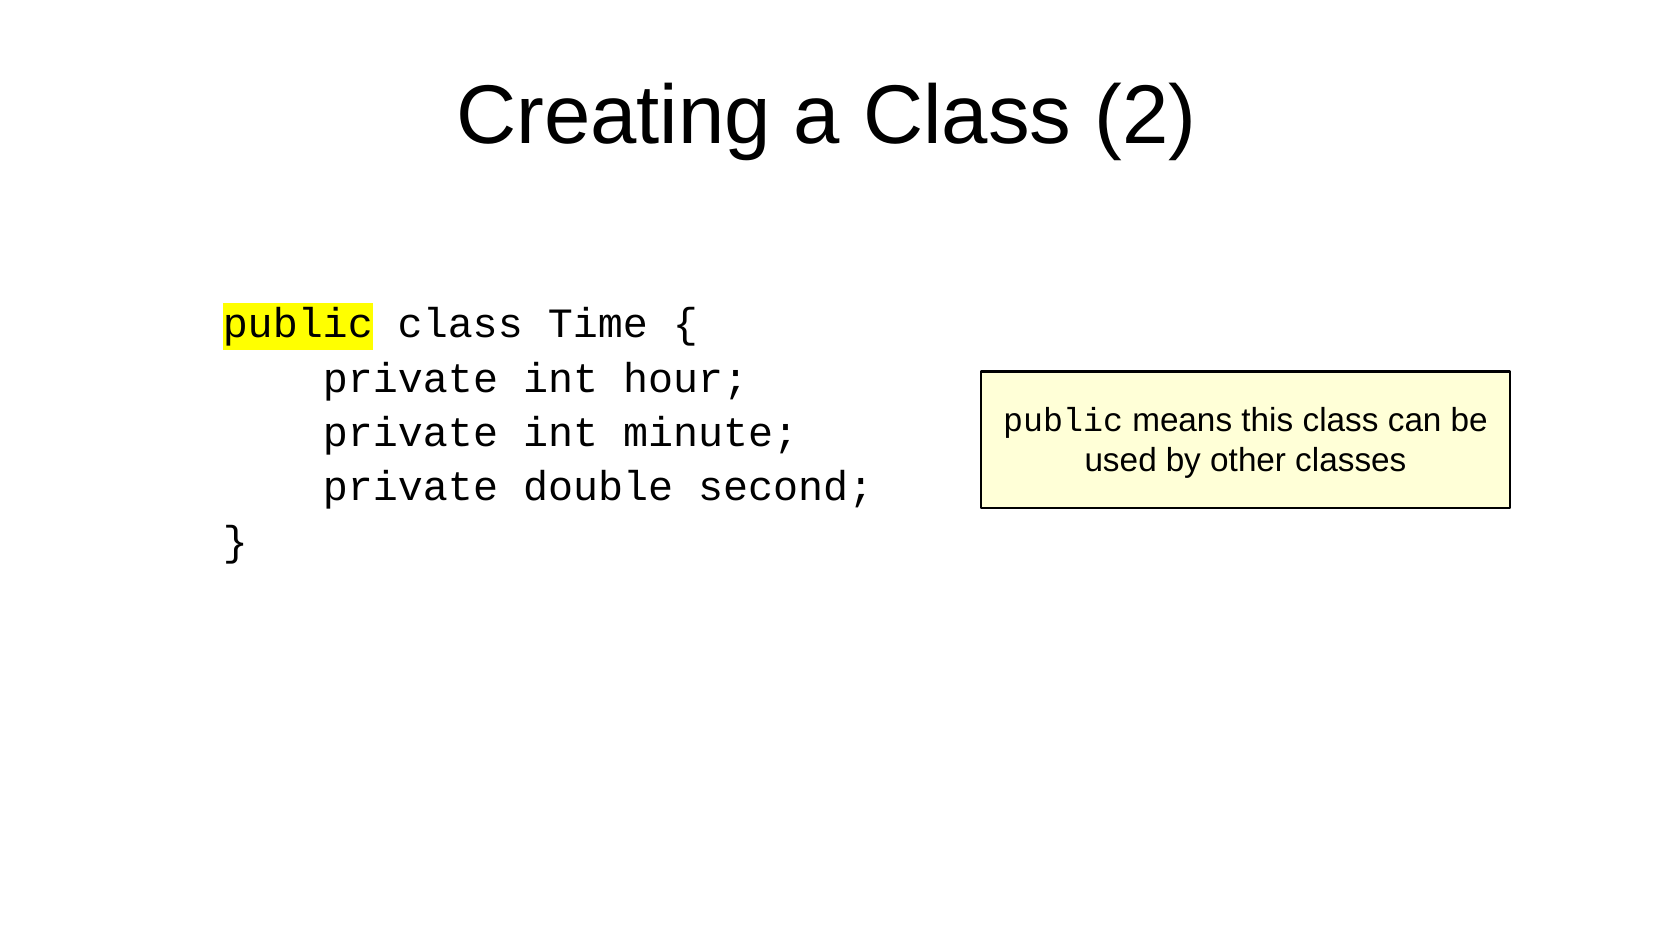

# Creating a Class (2)
public class Time {
 private int hour;
 private int minute;
 private double second;
}
public means this class can be
used by other classes